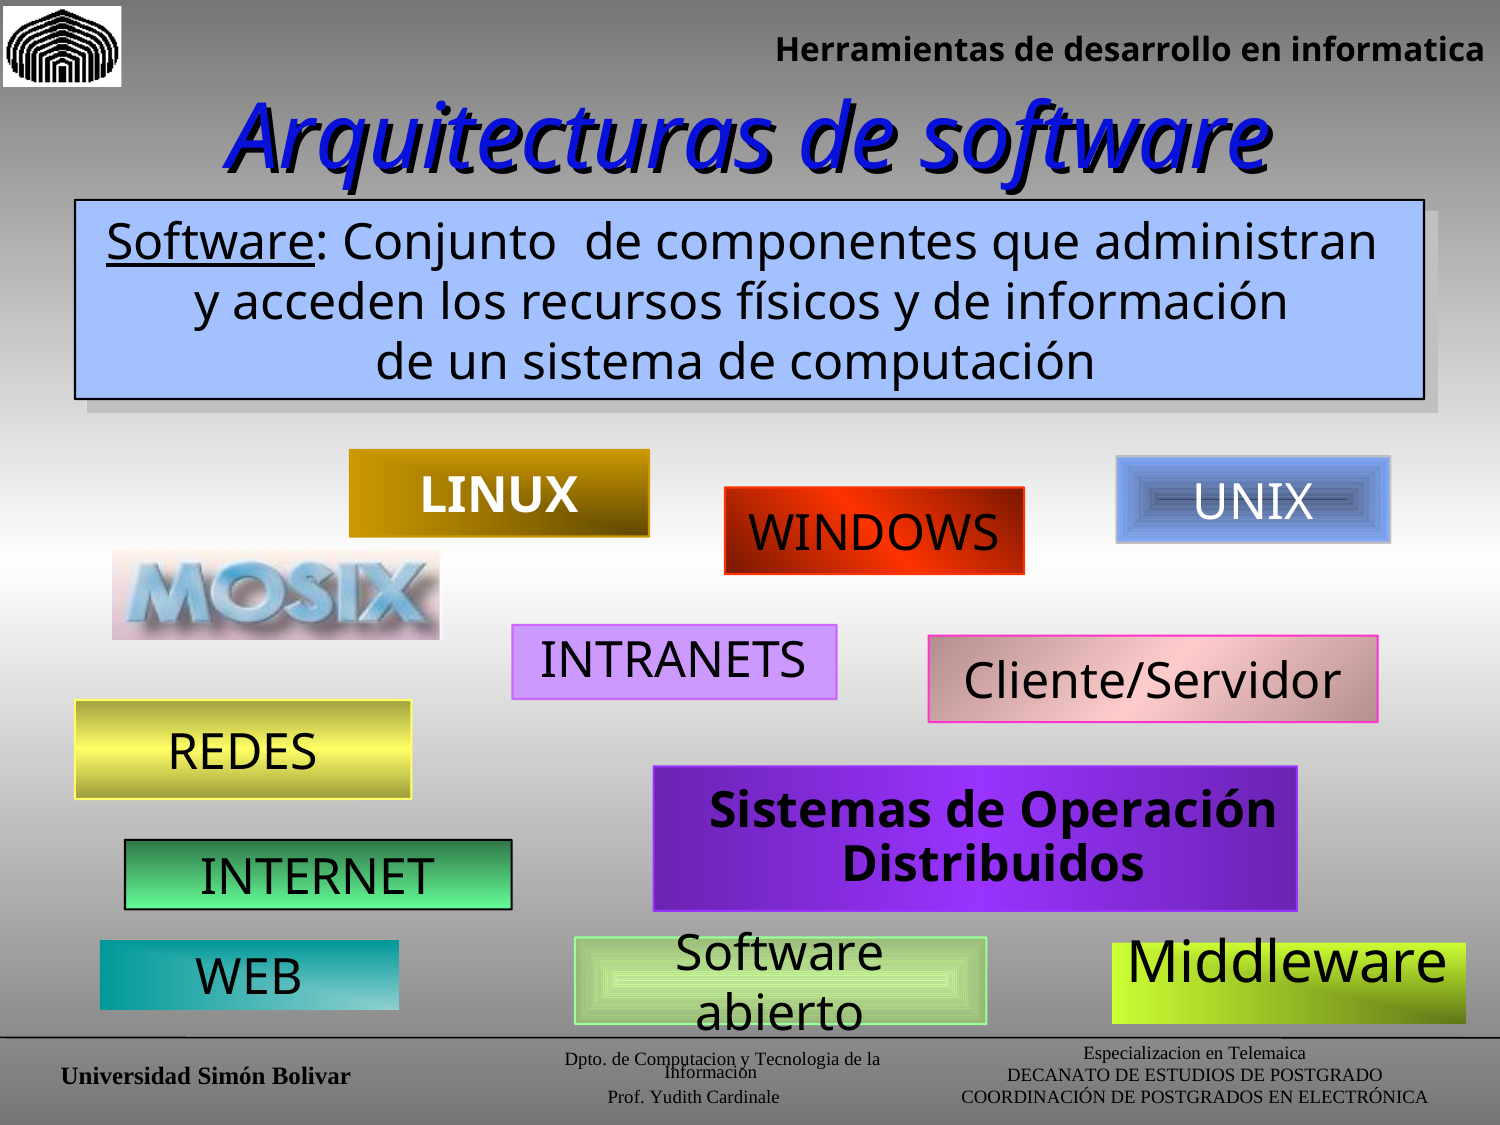

Arquitecturas de software
Software: Conjunto de componentes que administran
y acceden los recursos físicos y de información
de un sistema de computación
LINUX
UNIX
WINDOWS
INTRANETS
Cliente/Servidor
REDES
Sistemas de Operación Distribuidos
INTERNET
Software abierto
WEB
Middleware